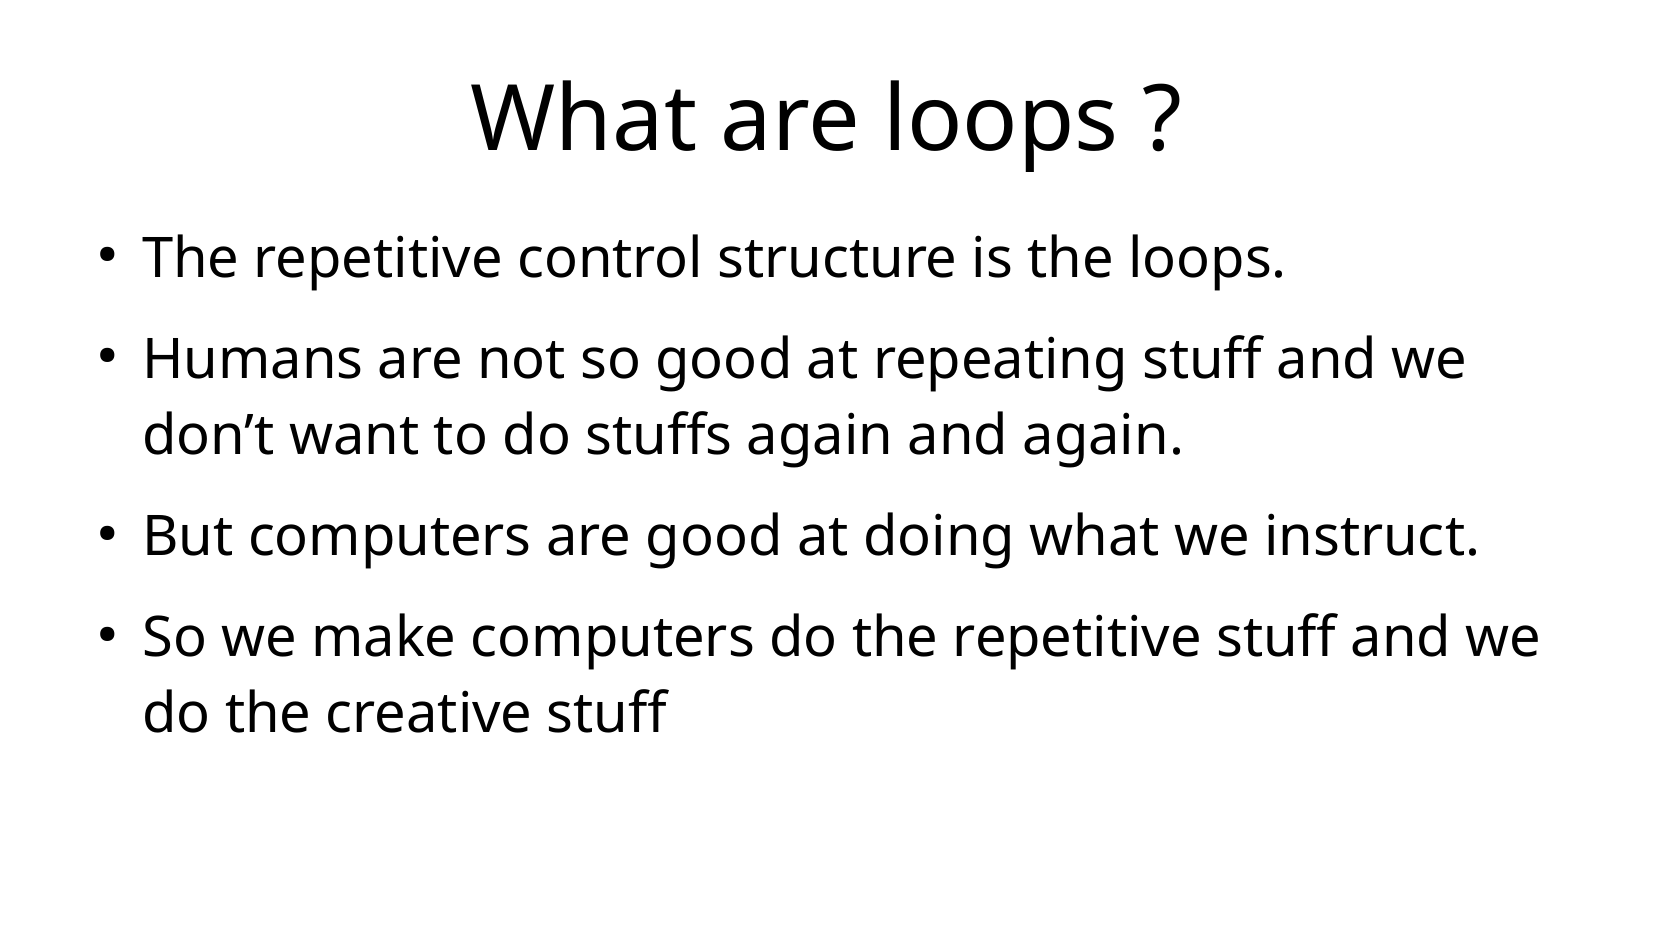

# What are loops ?
The repetitive control structure is the loops.
Humans are not so good at repeating stuff and we don’t want to do stuffs again and again.
But computers are good at doing what we instruct.
So we make computers do the repetitive stuff and we do the creative stuff